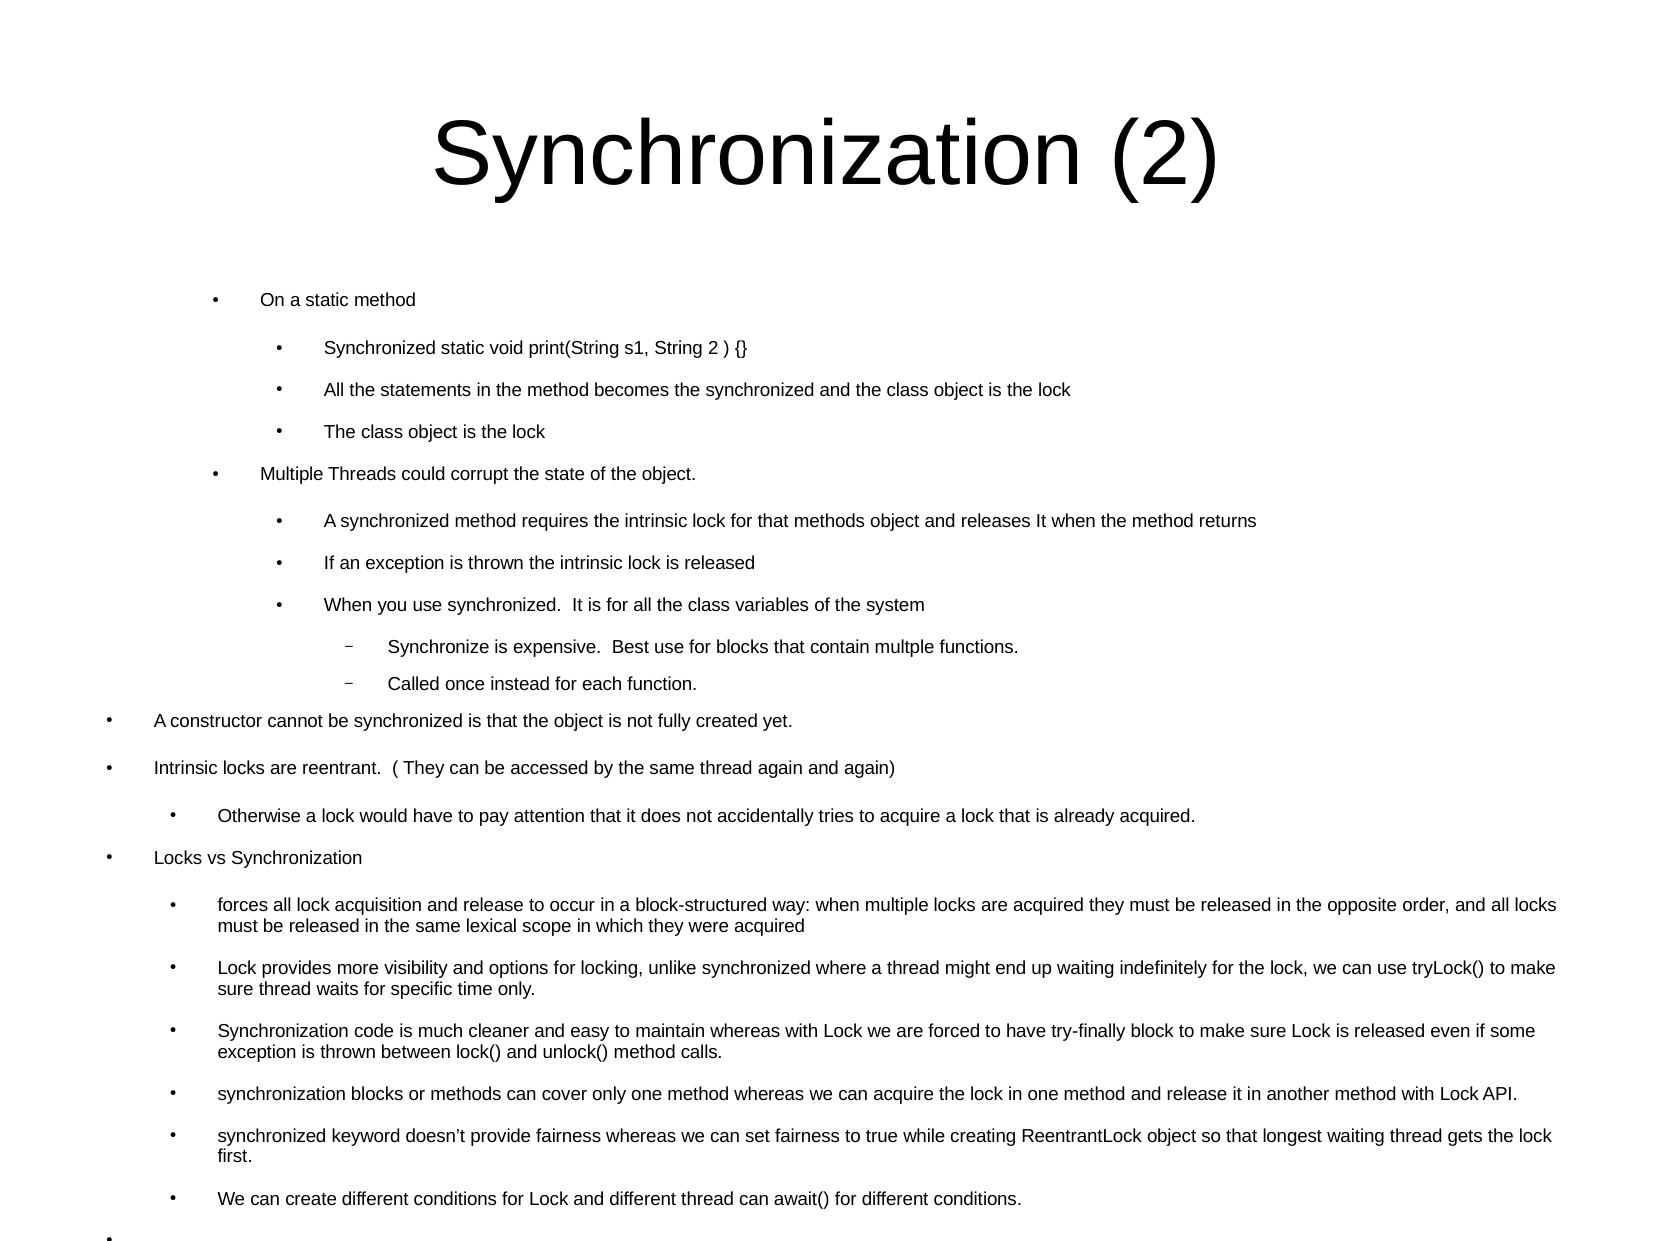

# Synchronization (2)
On a static method
Synchronized static void print(String s1, String 2 ) {}
All the statements in the method becomes the synchronized and the class object is the lock
The class object is the lock
Multiple Threads could corrupt the state of the object.
A synchronized method requires the intrinsic lock for that methods object and releases It when the method returns
If an exception is thrown the intrinsic lock is released
When you use synchronized. It is for all the class variables of the system
Synchronize is expensive. Best use for blocks that contain multple functions.
Called once instead for each function.
A constructor cannot be synchronized is that the object is not fully created yet.
Intrinsic locks are reentrant. ( They can be accessed by the same thread again and again)
Otherwise a lock would have to pay attention that it does not accidentally tries to acquire a lock that is already acquired.
Locks vs Synchronization
forces all lock acquisition and release to occur in a block-structured way: when multiple locks are acquired they must be released in the opposite order, and all locks must be released in the same lexical scope in which they were acquired
Lock provides more visibility and options for locking, unlike synchronized where a thread might end up waiting indefinitely for the lock, we can use tryLock() to make sure thread waits for specific time only.
Synchronization code is much cleaner and easy to maintain whereas with Lock we are forced to have try-finally block to make sure Lock is released even if some exception is thrown between lock() and unlock() method calls.
synchronization blocks or methods can cover only one method whereas we can acquire the lock in one method and release it in another method with Lock API.
synchronized keyword doesn’t provide fairness whereas we can set fairness to true while creating ReentrantLock object so that longest waiting thread gets the lock first.
We can create different conditions for Lock and different thread can await() for different conditions.